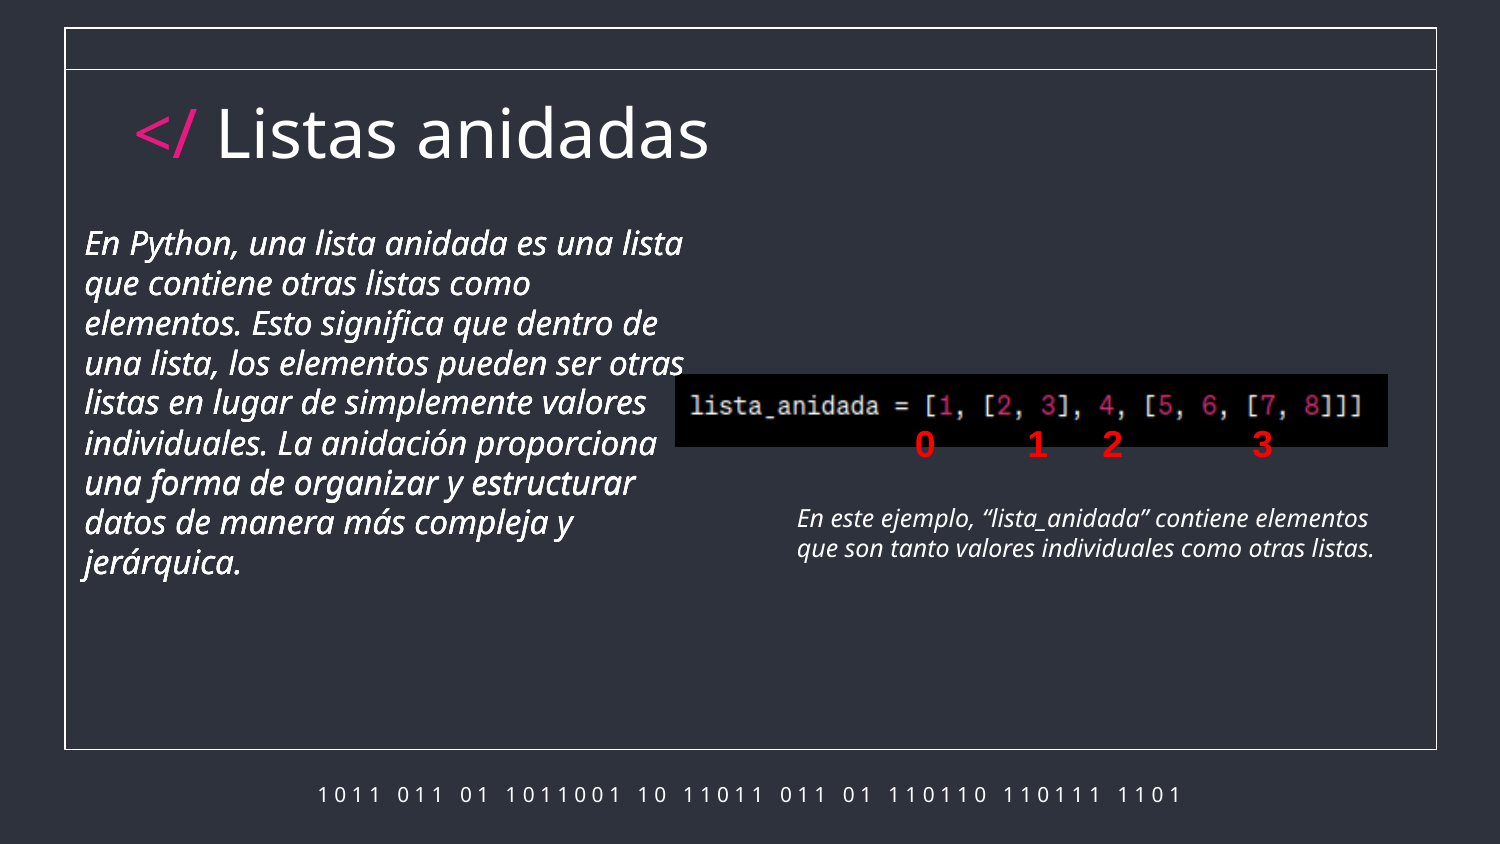

# </ Listas anidadas
En Python, una lista anidada es una lista que contiene otras listas como elementos. Esto significa que dentro de una lista, los elementos pueden ser otras listas en lugar de simplemente valores individuales. La anidación proporciona una forma de organizar y estructurar datos de manera más compleja y jerárquica.
En Python, una lista anidada es una lista que contiene otras listas como elementos. Esto significa que dentro de una lista, los elementos pueden ser otras listas en lugar de simplemente valores individuales. La anidación proporciona una forma de organizar y estructurar datos de manera más compleja y jerárquica.
En Python, una lista anidada es una lista que contiene otras listas como elementos. Esto significa que dentro de una lista, los elementos pueden ser otras listas en lugar de simplemente valores individuales. La anidación proporciona una forma de organizar y estructurar datos de manera más compleja y jerárquica.
0
1
2
3
En este ejemplo, “lista_anidada” contiene elementos que son tanto valores individuales como otras listas.